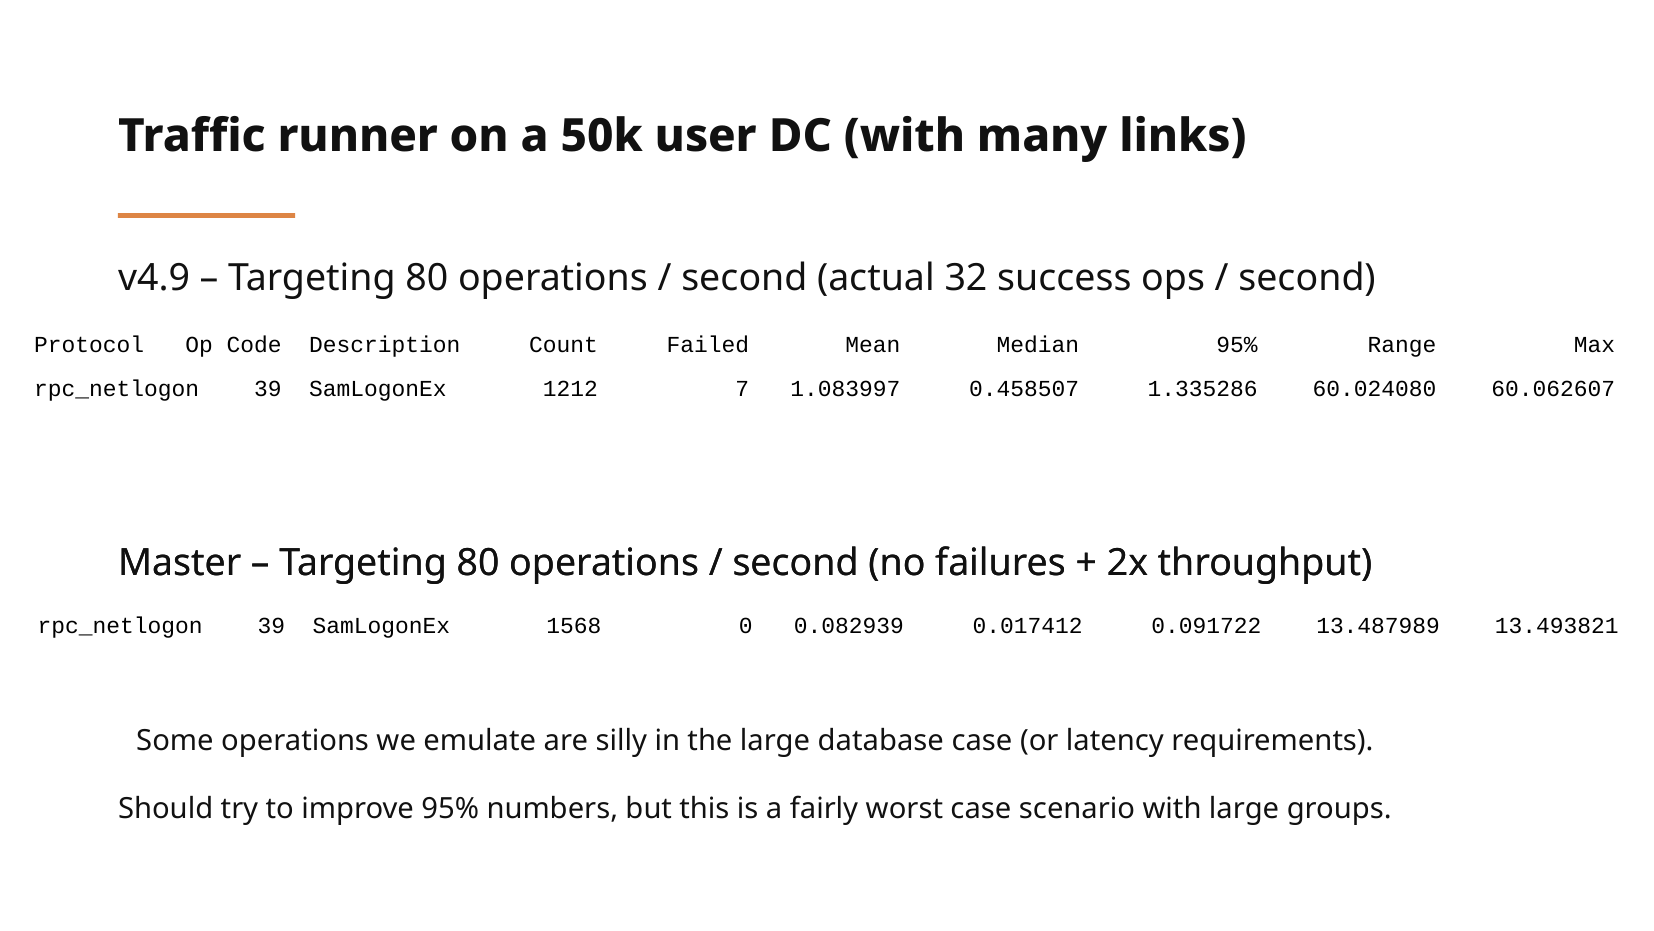

# Traffic runner on a 50k user DC (with many links)
v4.9 – Targeting 80 operations / second (actual 32 success ops / second)
rpc_netlogon 39 SamLogonEx 1212 7 1.083997 0.458507 1.335286 60.024080 60.062607
Protocol Op Code Description Count Failed Mean Median 95% Range Max
Master – Targeting 80 operations / second (no failures + 2x throughput)
Master – Targeting 80 operations / second (no failures + 2x throughput)
rpc_netlogon 39 SamLogonEx 1568 0 0.082939 0.017412 0.091722 13.487989 13.493821
Some operations we emulate are silly in the large database case (or latency requirements).
Should try to improve 95% numbers, but this is a fairly worst case scenario with large groups.